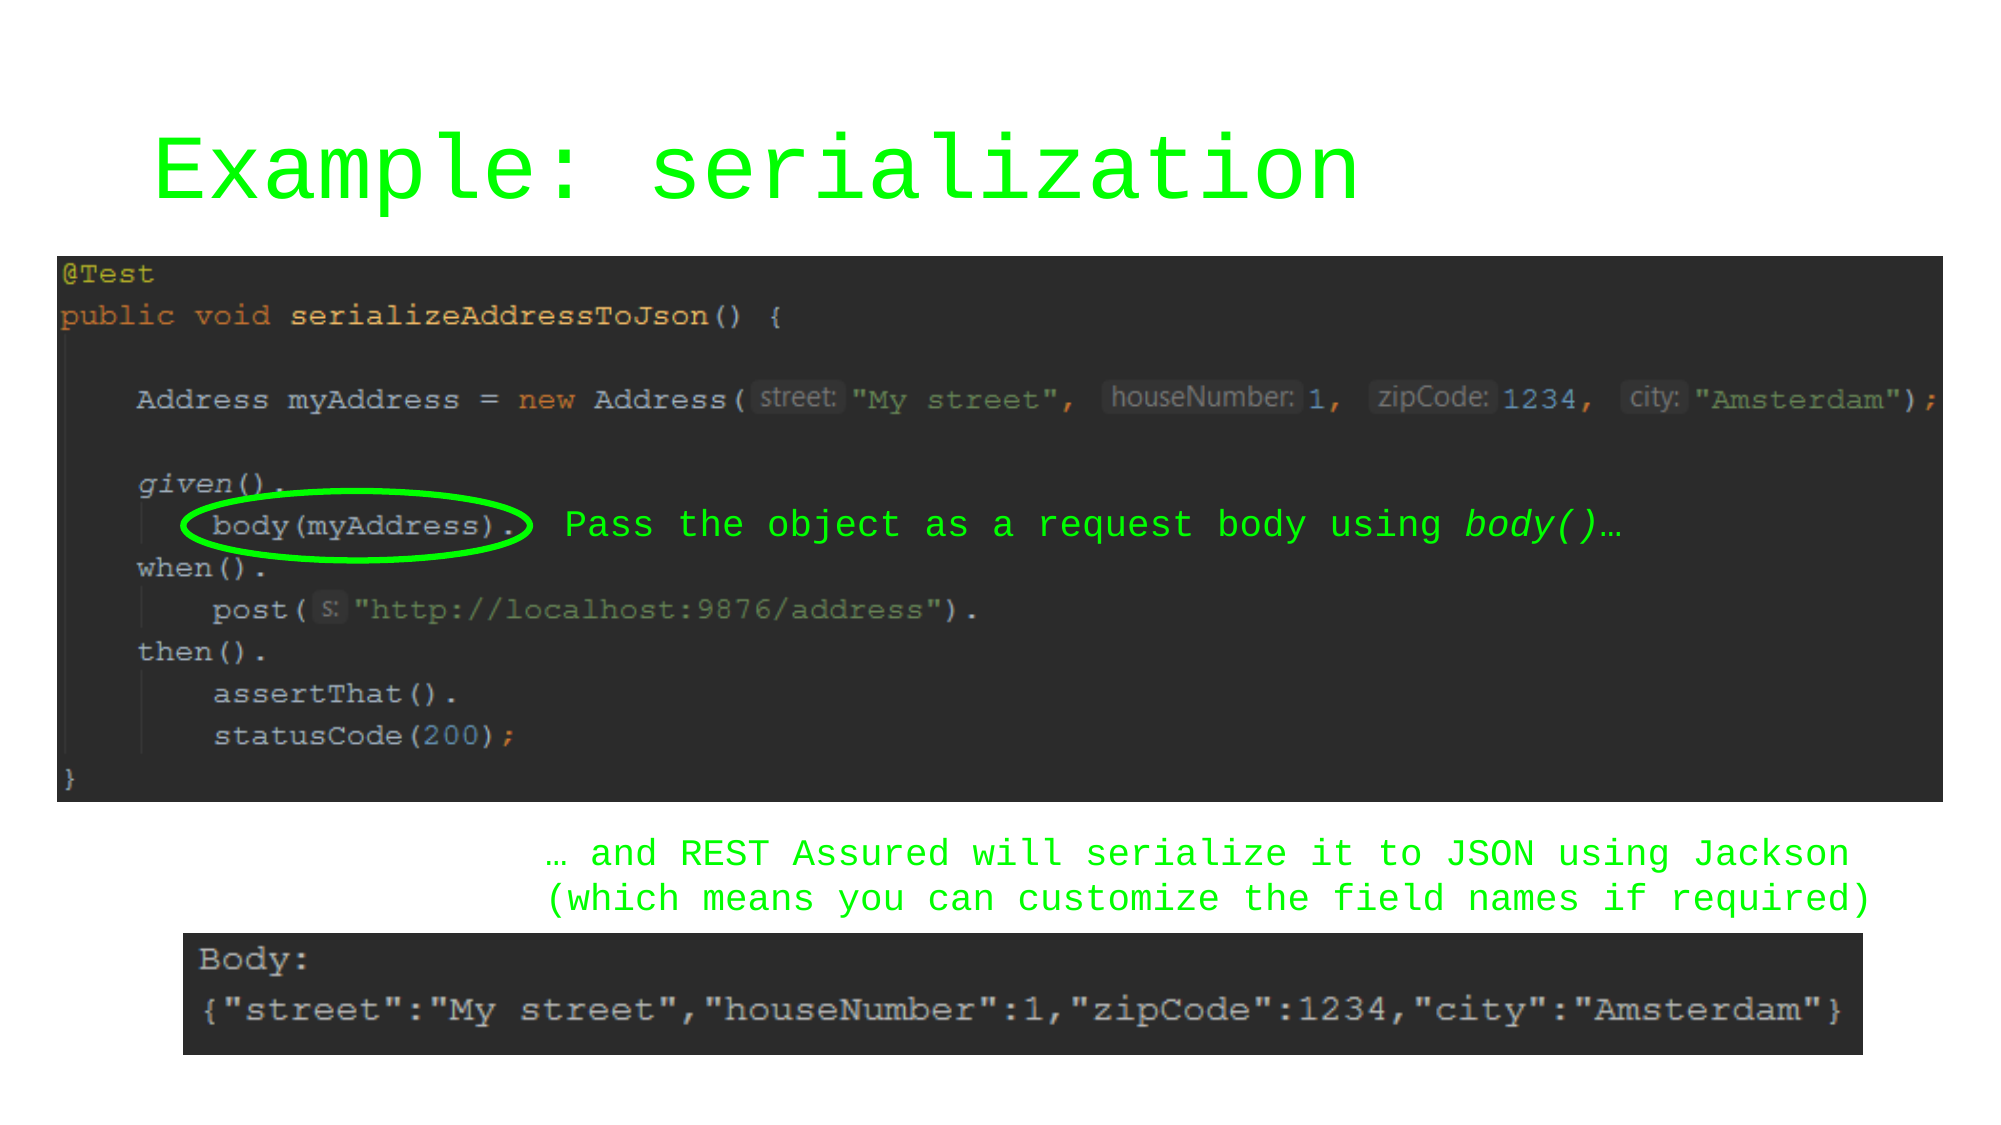

# Example: serialization
Pass the object as a request body using body()…
… and REST Assured will serialize it to JSON using Jackson
(which means you can customize the field names if required)